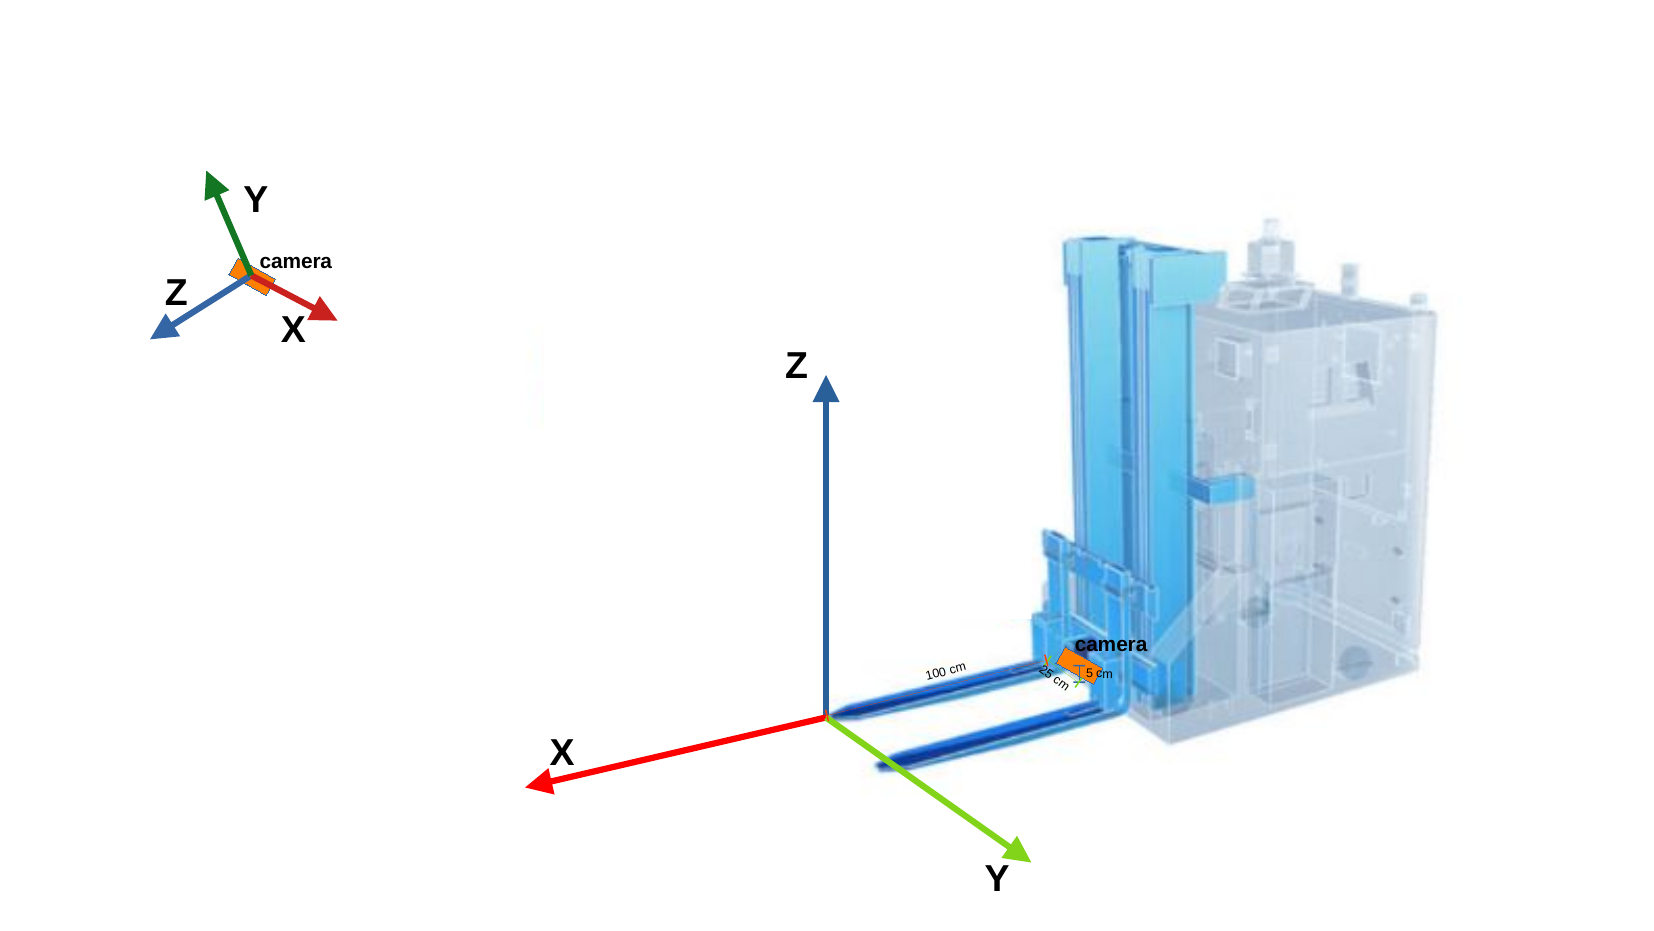

Y
camera
Z
X
camera
100 cm
5 cm
25 cm
Z
X
Y